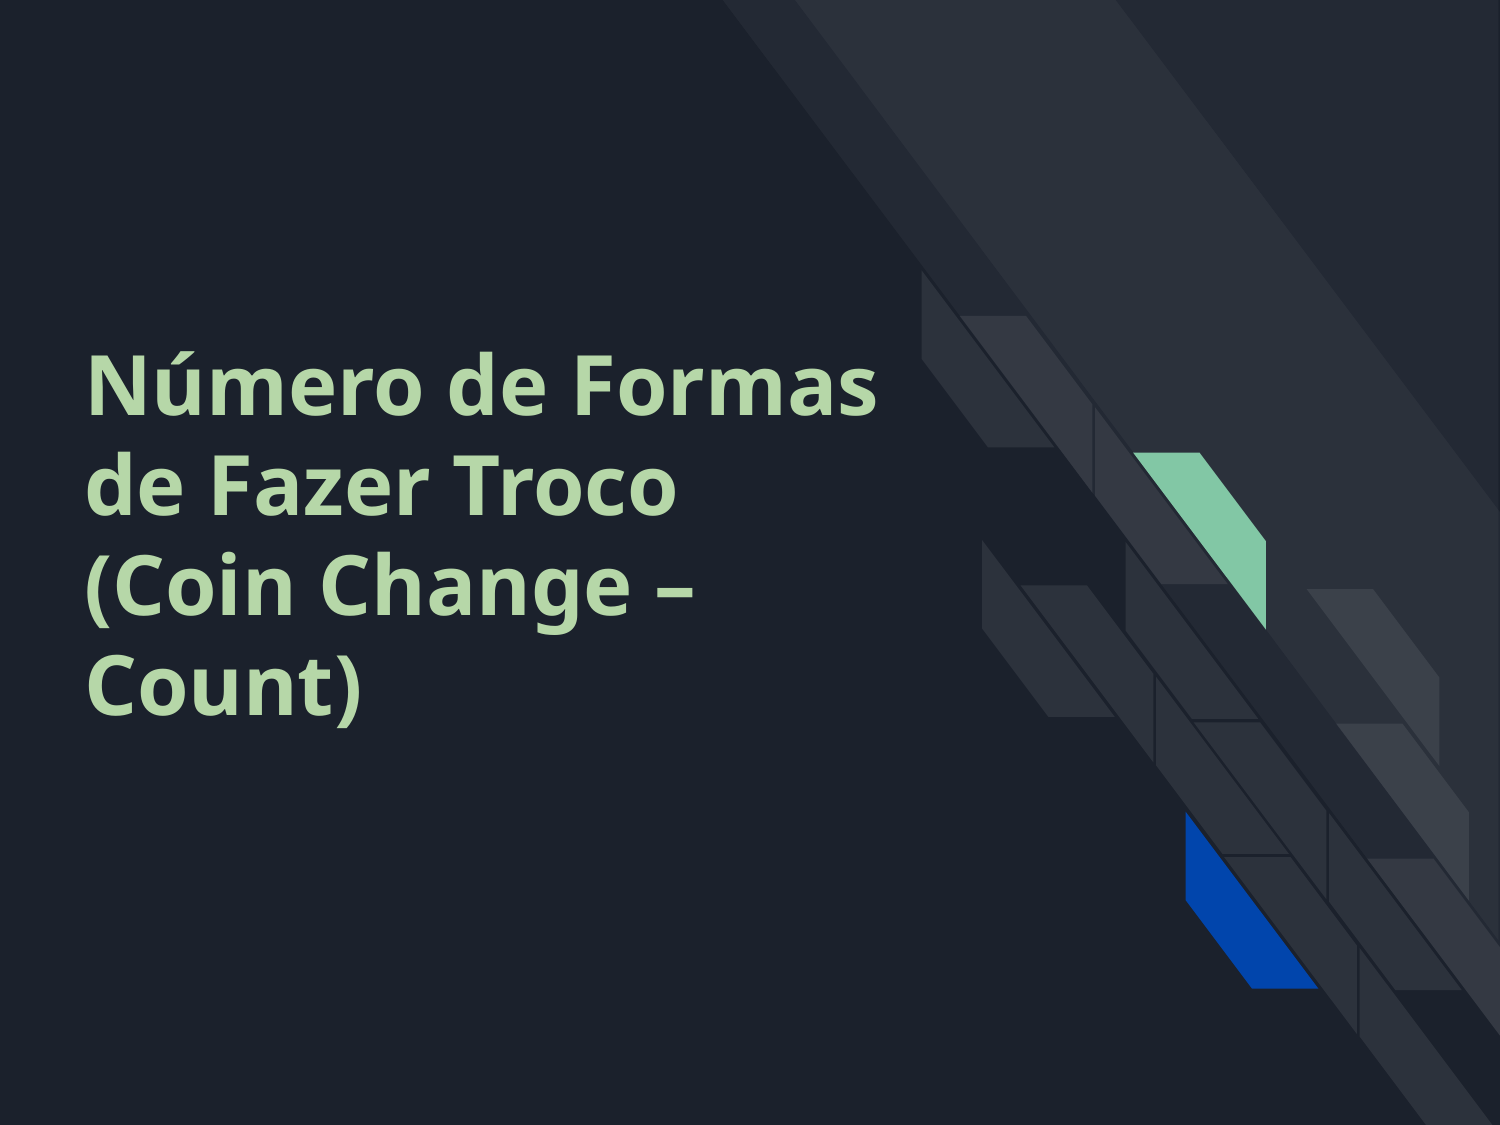

# Número de Formas de Fazer Troco (Coin Change – Count)